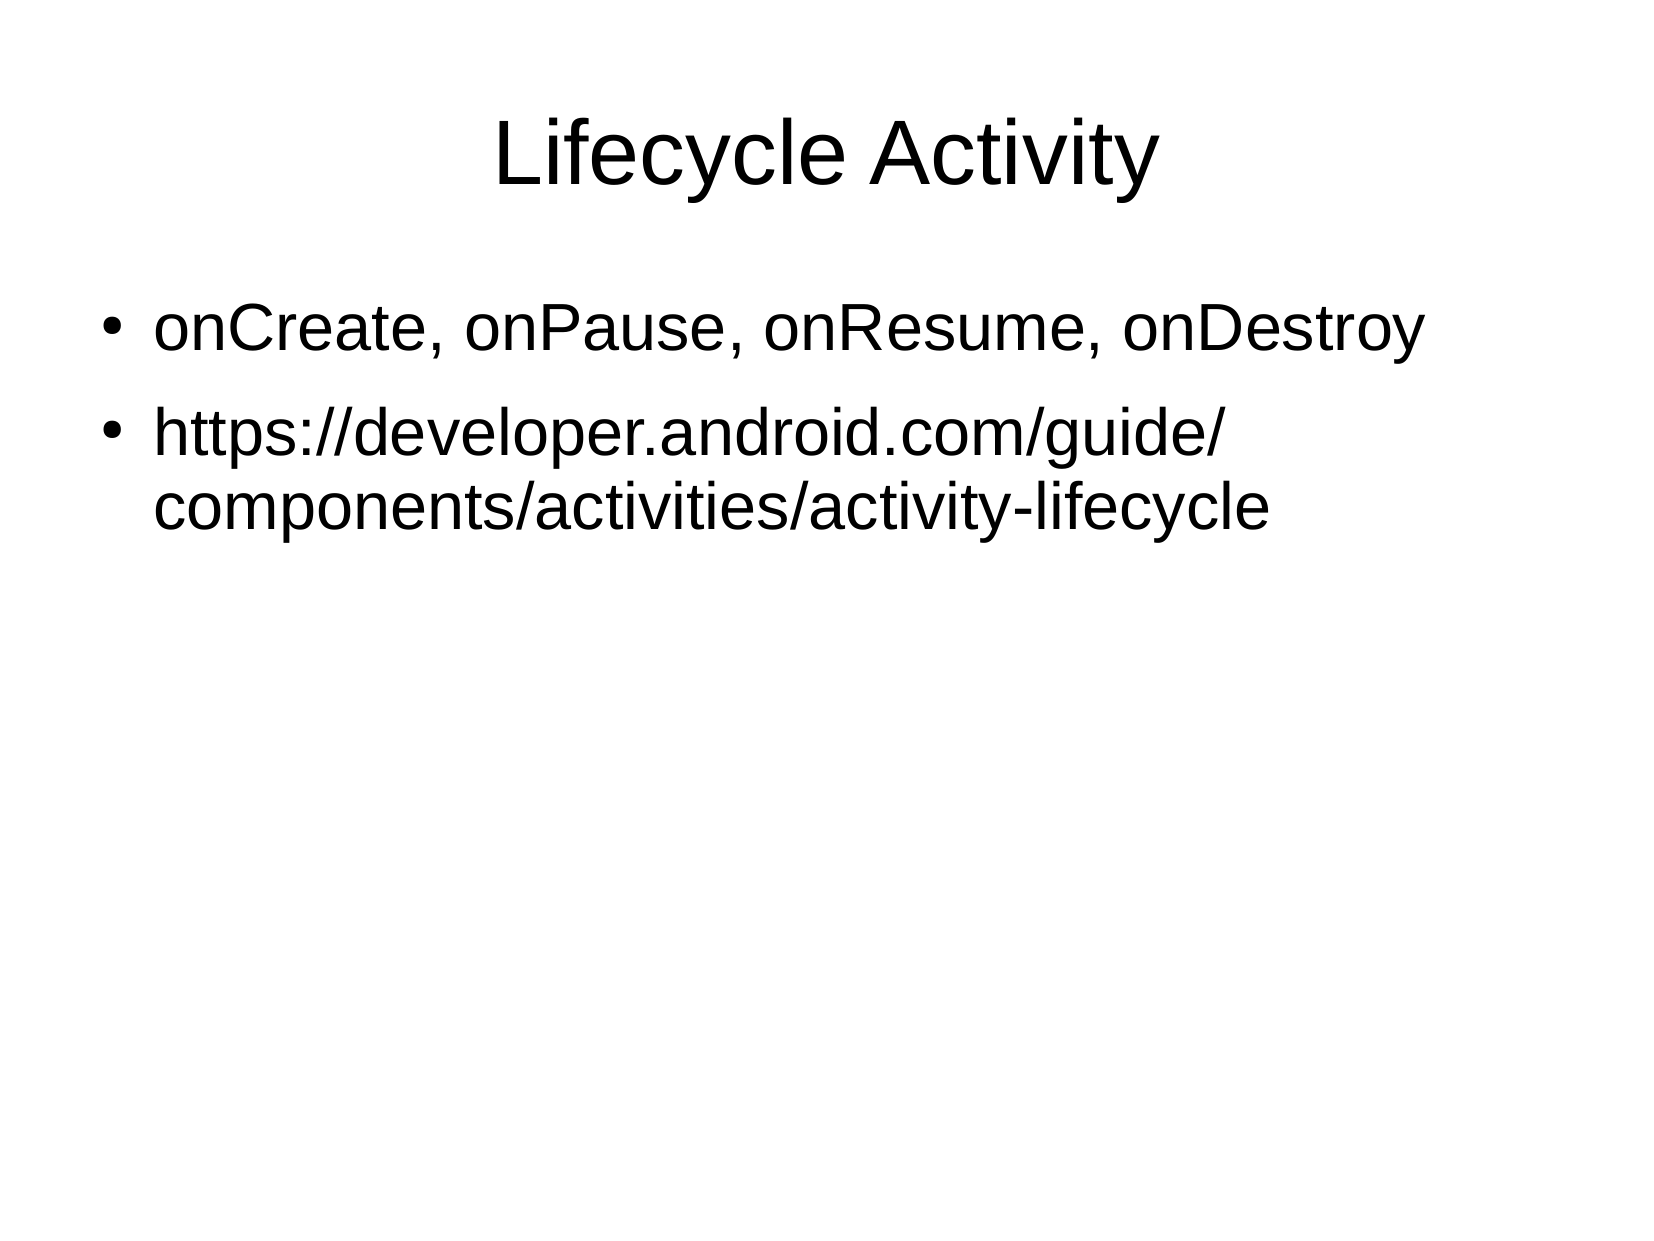

# Lifecycle Activity
onCreate, onPause, onResume, onDestroy
https://developer.android.com/guide/components/activities/activity-lifecycle